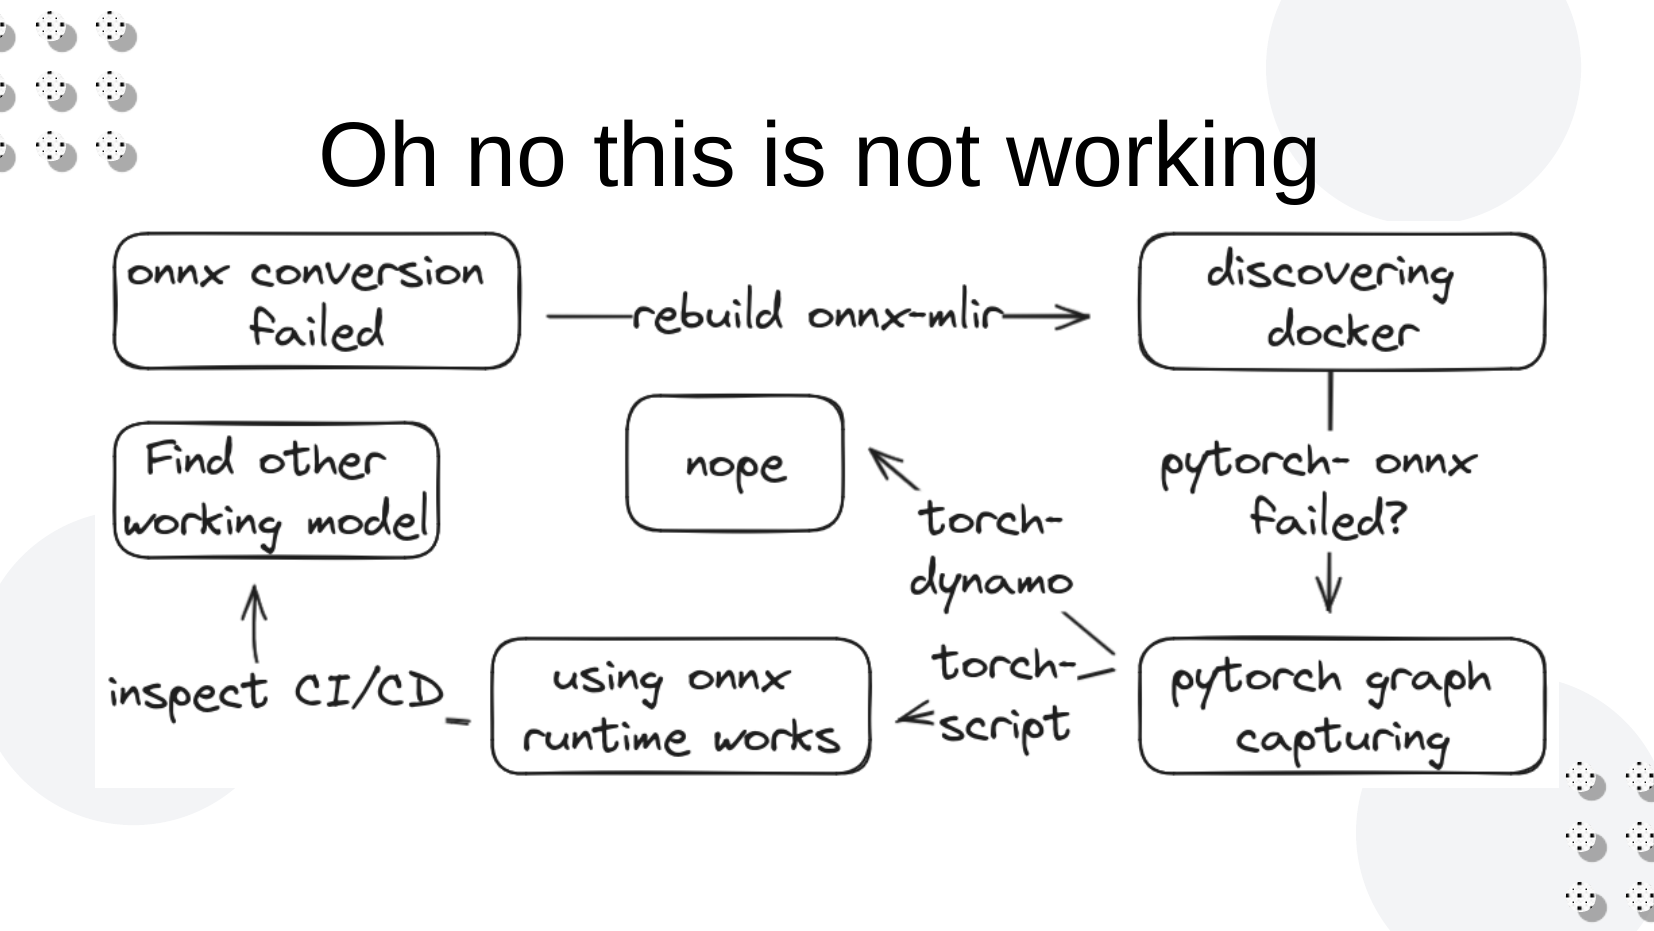

# Oh no this is not working